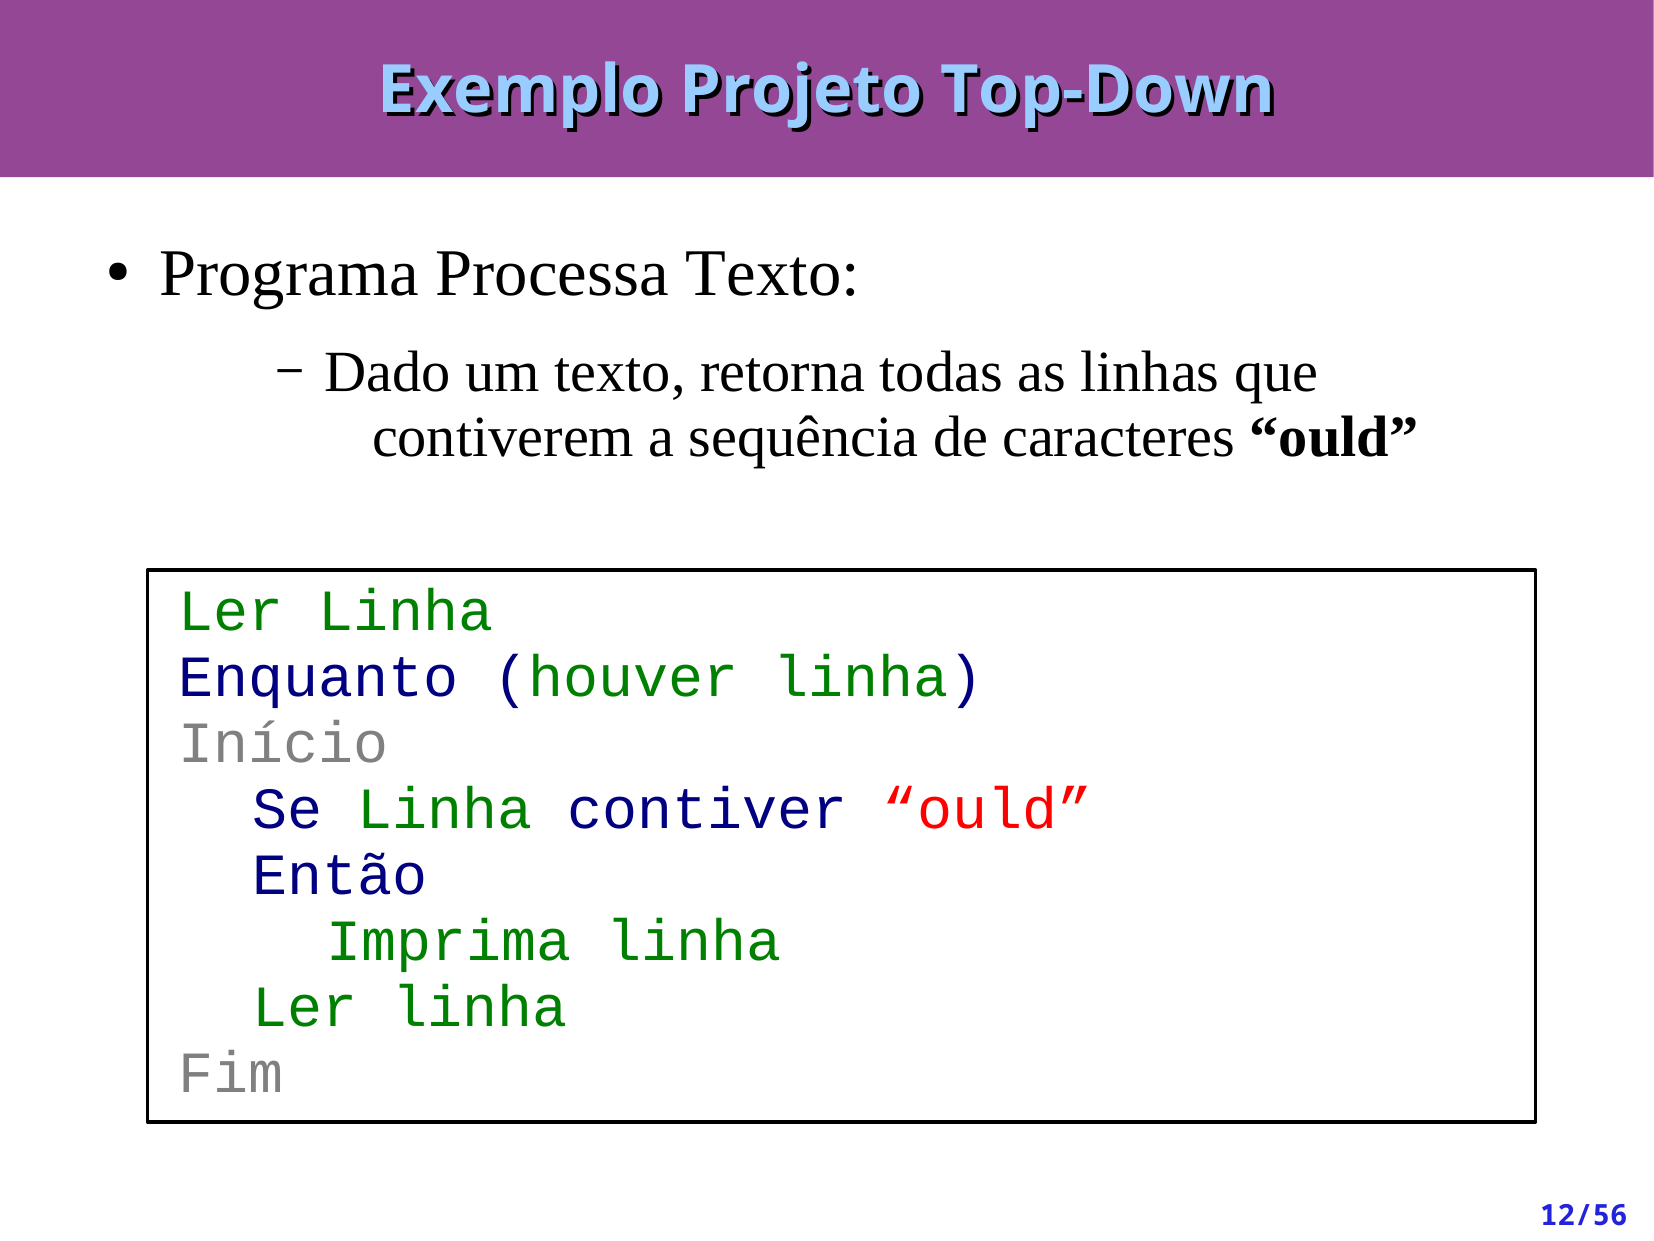

# Exemplo Projeto Top-Down
Programa Processa Texto:
Dado um texto, retorna todas as linhas que contiverem a sequência de caracteres “ould”
Ler Linha
Enquanto (houver linha)
Início
	Se Linha contiver “ould”
	Então
		Imprima linha
	Ler linha
Fim
12